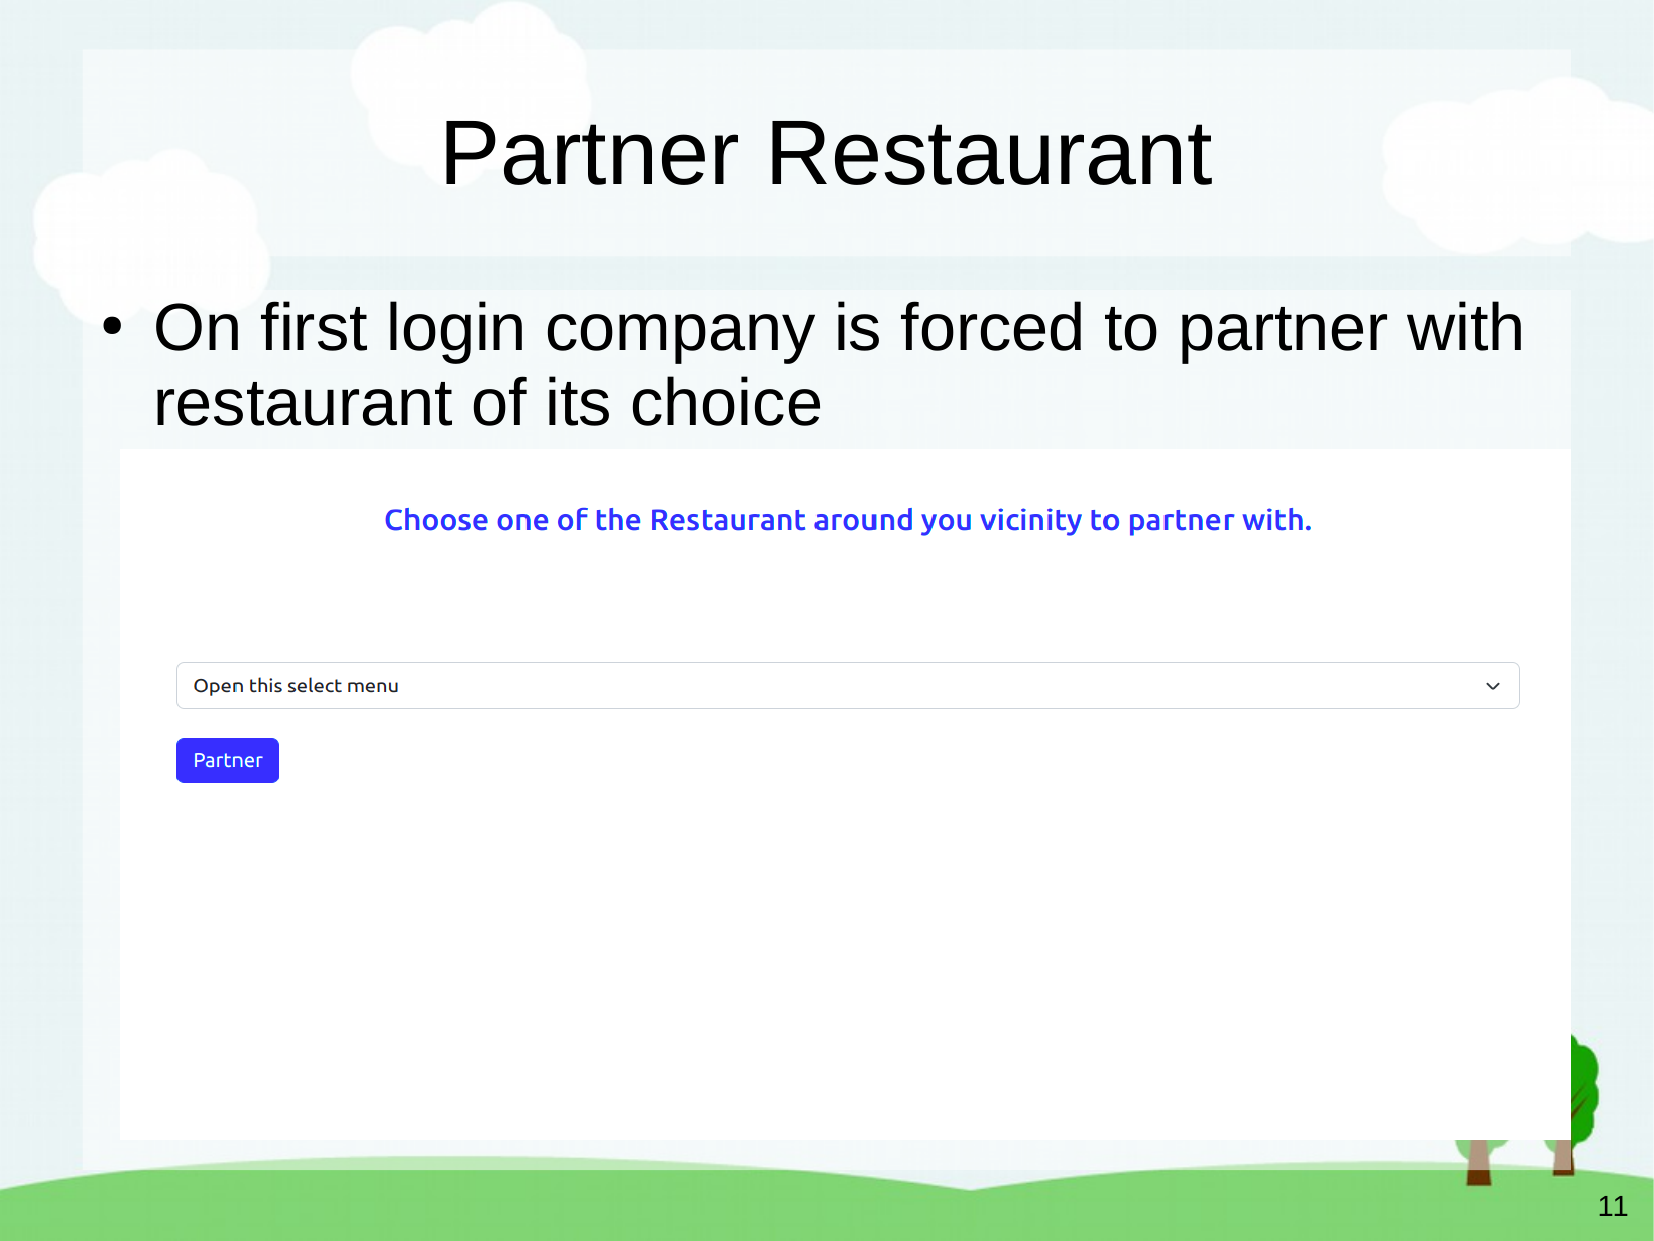

# Partner Restaurant
On first login company is forced to partner with restaurant of its choice
11